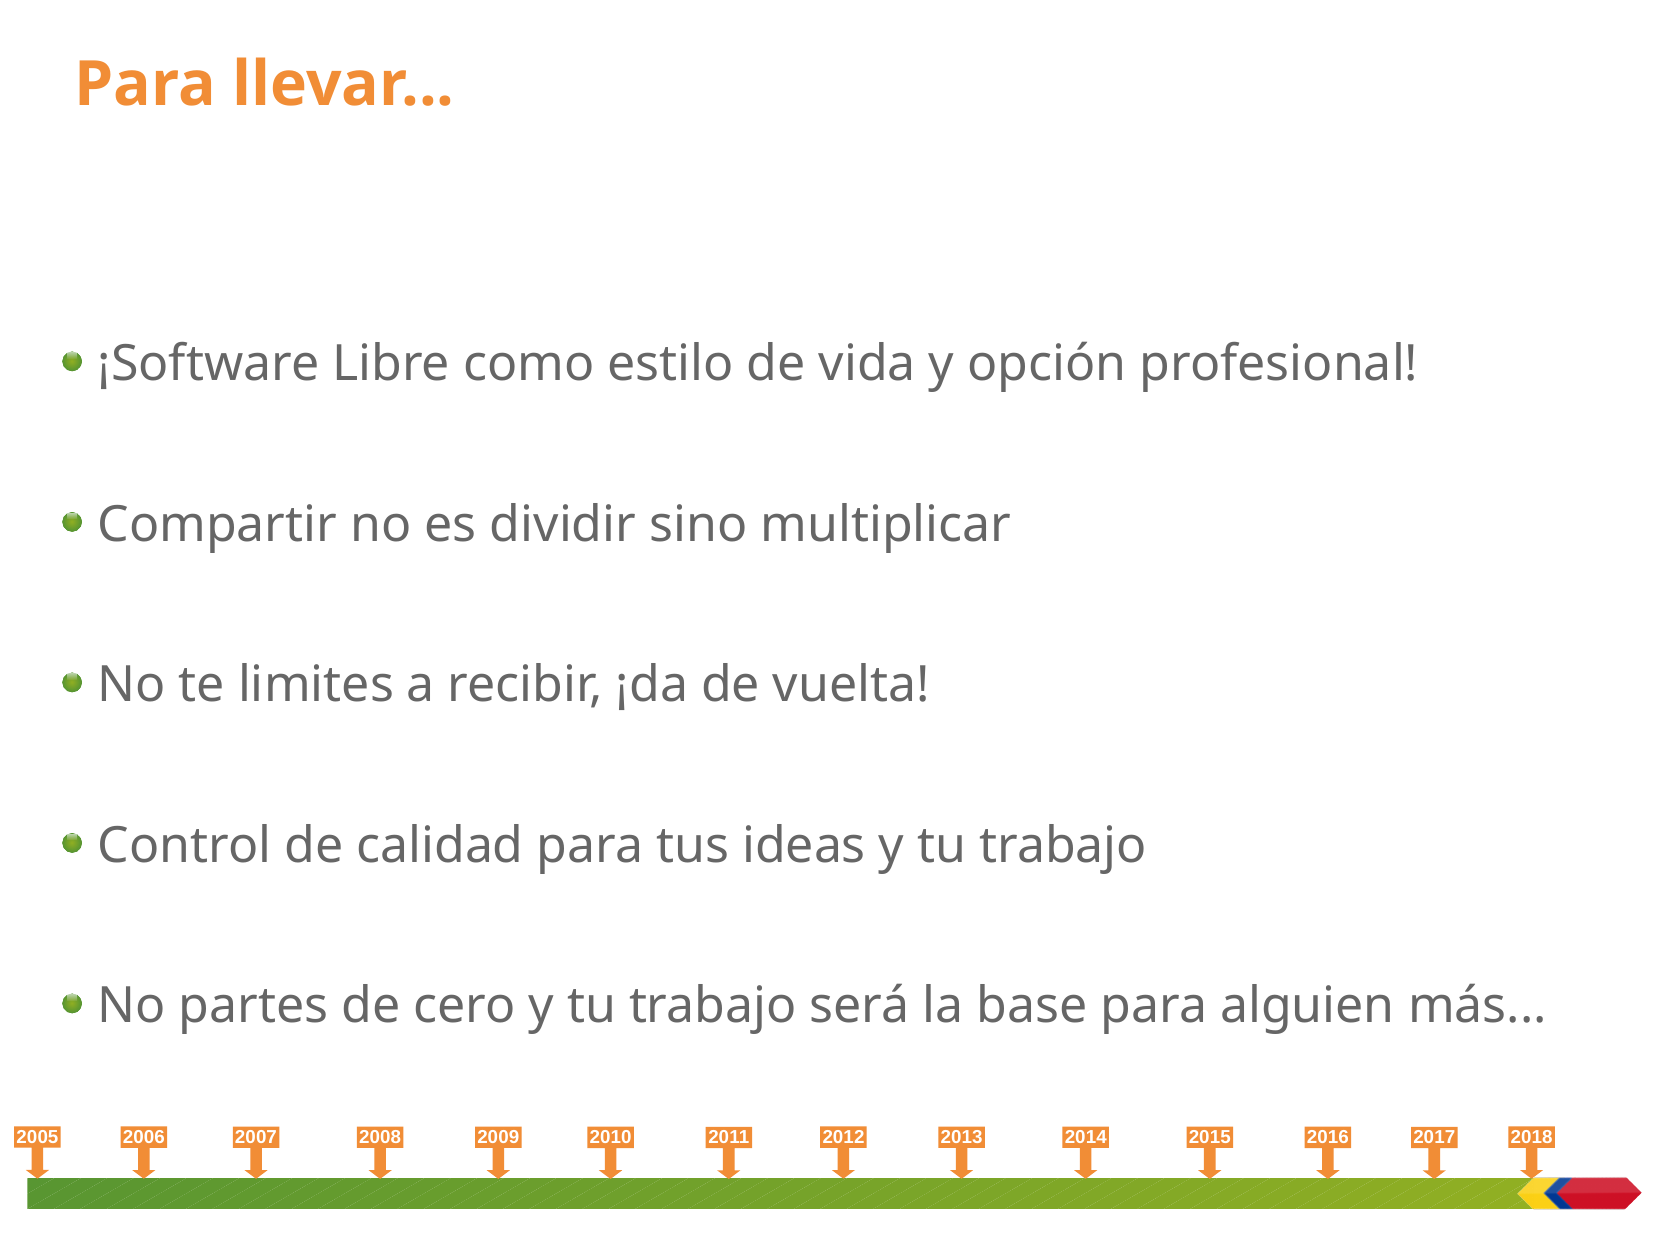

# Para llevar...
¡Software Libre como estilo de vida y opción profesional!
Compartir no es dividir sino multiplicar
No te limites a recibir, ¡da de vuelta!
Control de calidad para tus ideas y tu trabajo
No partes de cero y tu trabajo será la base para alguien más...
2005
2006
2012
2018
2007
2013
2008
2014
2009
2015
2010
2016
2011
2017